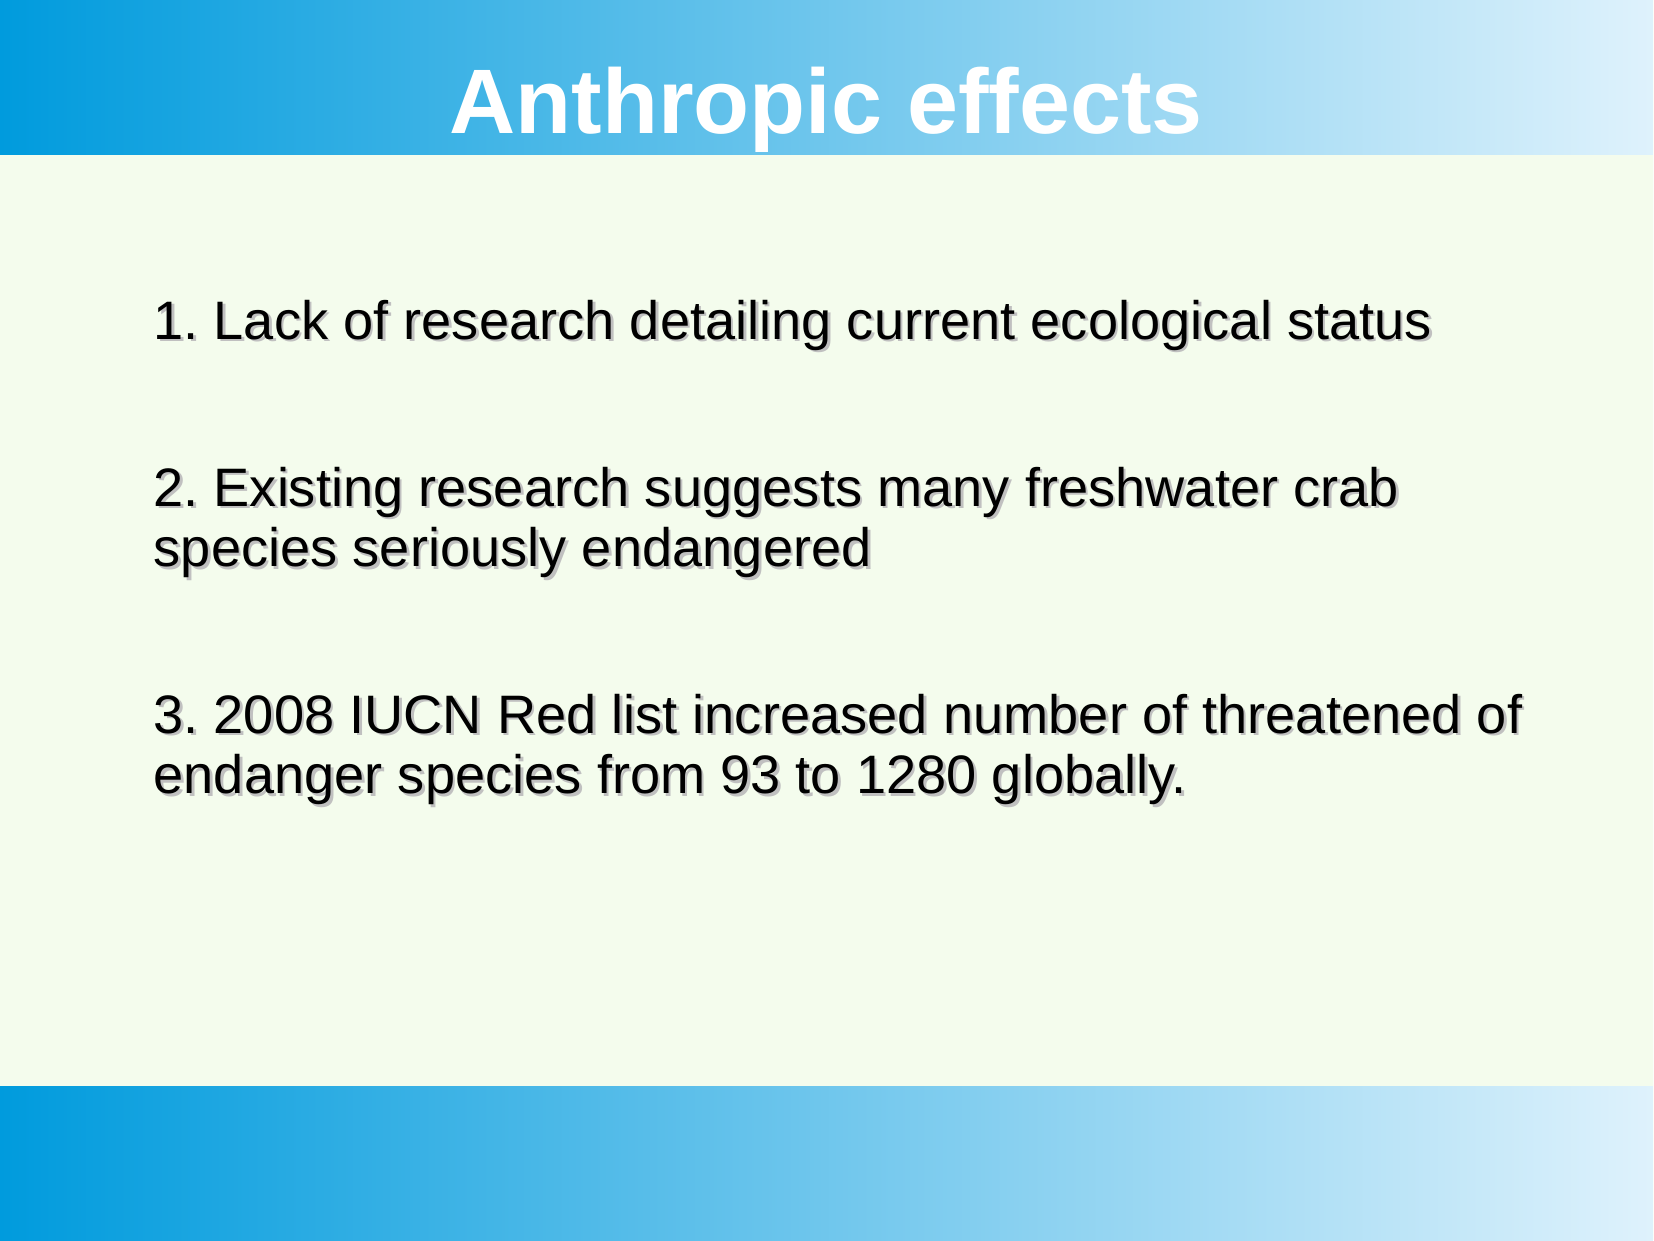

# Anthropic effects
1. Lack of research detailing current ecological status
2. Existing research suggests many freshwater crab species seriously endangered
3. 2008 IUCN Red list increased number of threatened of endanger species from 93 to 1280 globally.